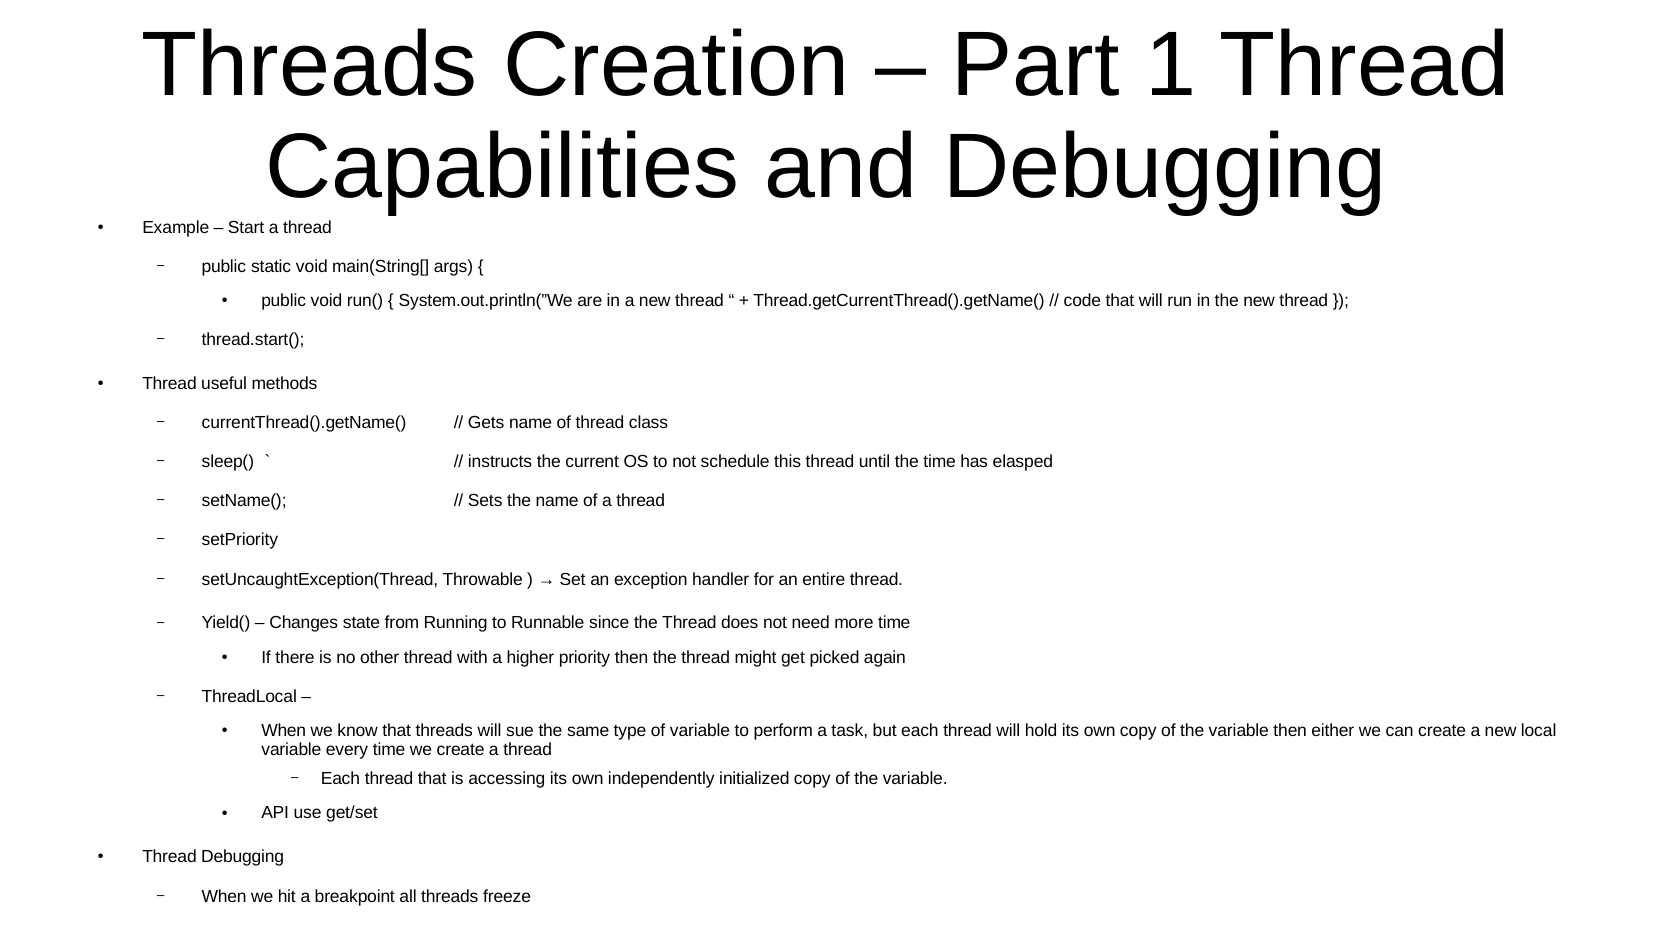

# Threads Creation – Part 1 Thread Capabilities and Debugging
Example – Start a thread
public static void main(String[] args) {
public void run() { System.out.println(”We are in a new thread “ + Thread.getCurrentThread().getName() // code that will run in the new thread });
thread.start();
Thread useful methods
currentThread().getName()				// Gets name of thread class
sleep()									`							 		 	// instructs the current OS to not schedule this thread until the time has elasped
setName();						 			 	// Sets the name of a thread
setPriority
setUncaughtException(Thread, Throwable ) → Set an exception handler for an entire thread.
Yield() – Changes state from Running to Runnable since the Thread does not need more time
If there is no other thread with a higher priority then the thread might get picked again
ThreadLocal –
When we know that threads will sue the same type of variable to perform a task, but each thread will hold its own copy of the variable then either we can create a new local variable every time we create a thread
Each thread that is accessing its own independently initialized copy of the variable.
API use get/set
Thread Debugging
When we hit a breakpoint all threads freeze